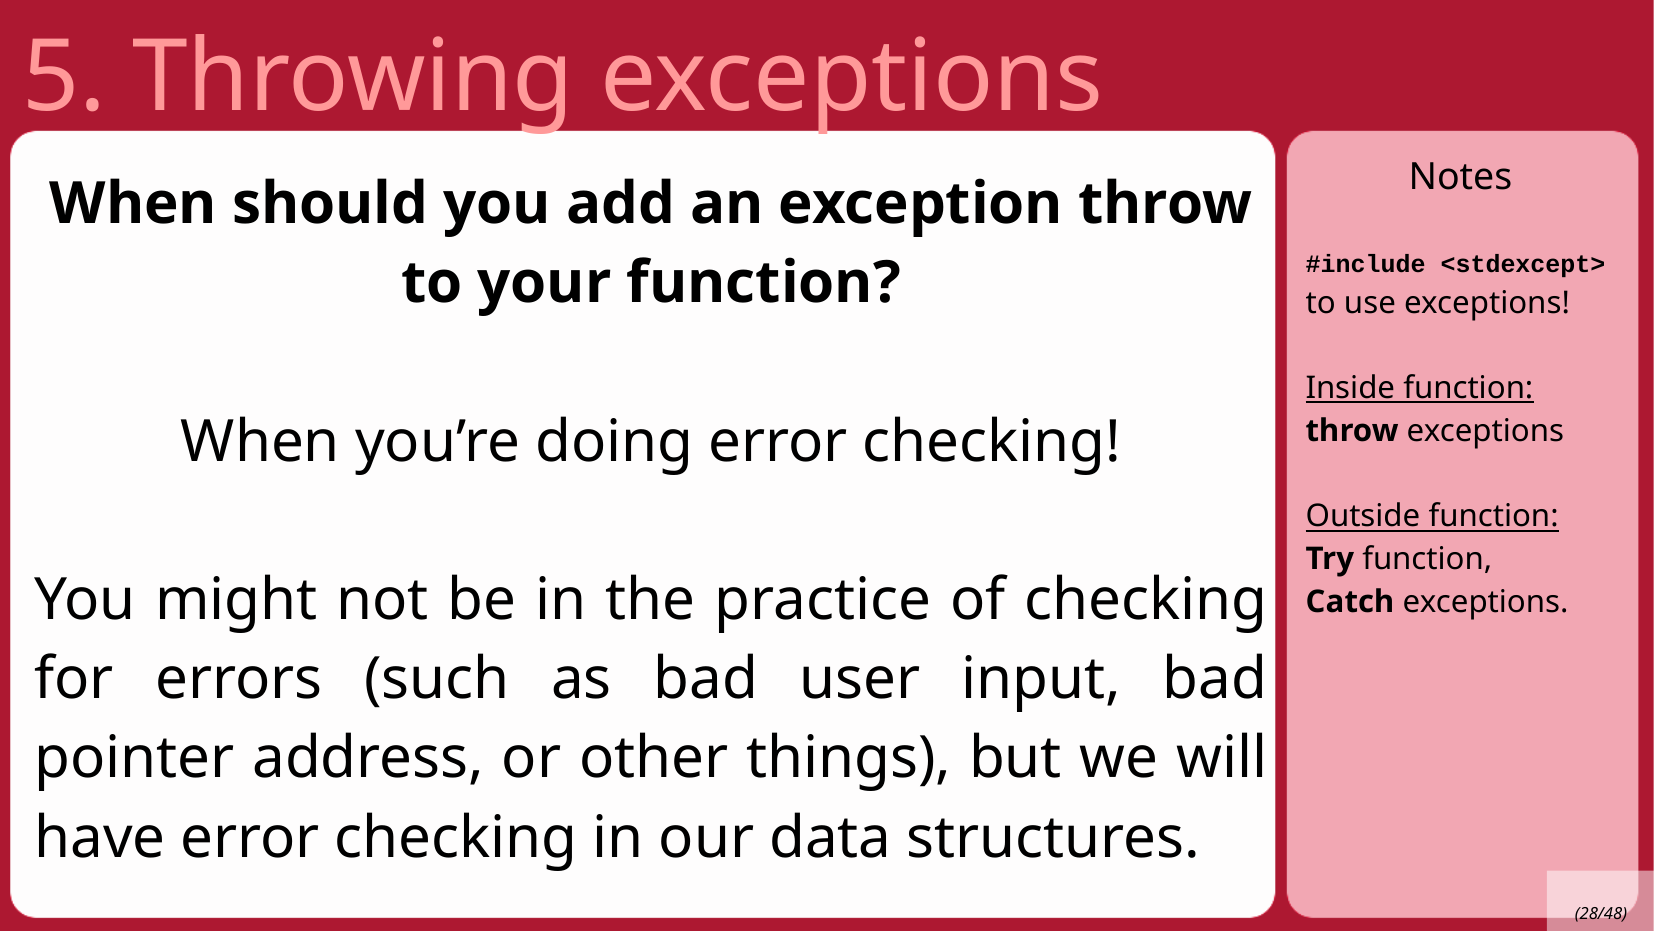

# 5. Throwing exceptions
Notes
#include <stdexcept>
to use exceptions!
Inside function:
throw exceptions
Outside function:
Try function,
Catch exceptions.
When should you add an exception throw to your function?
When you’re doing error checking!
You might not be in the practice of checking for errors (such as bad user input, bad pointer address, or other things), but we will have error checking in our data structures.